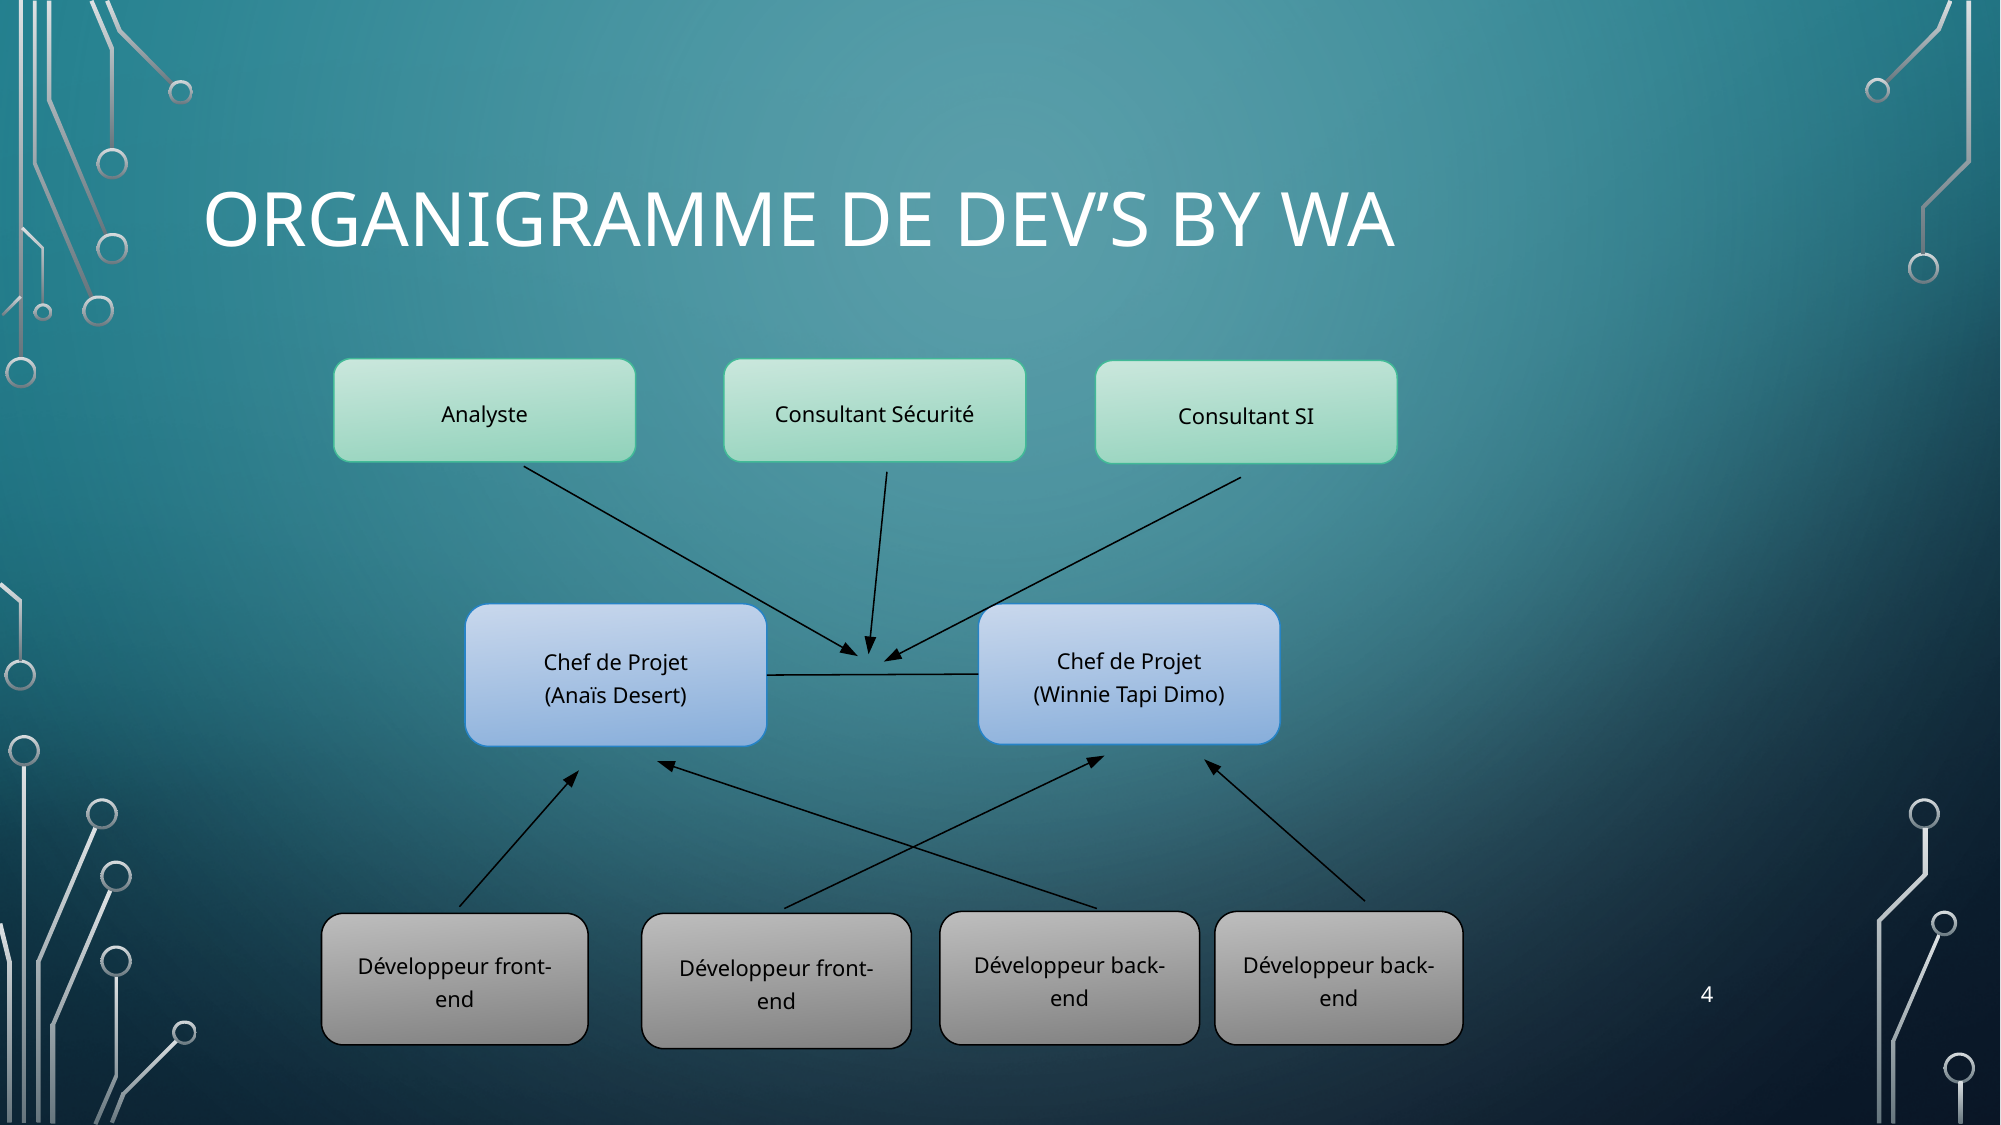

# Organigramme de Dev’s by WA
Analyste
Consultant Sécurité
Consultant SI
Chef de Projet
(Anaïs Desert)
Chef de Projet
(Winnie Tapi Dimo)
Développeur back-end
Développeur back-end
Développeur front-end
Développeur front-end